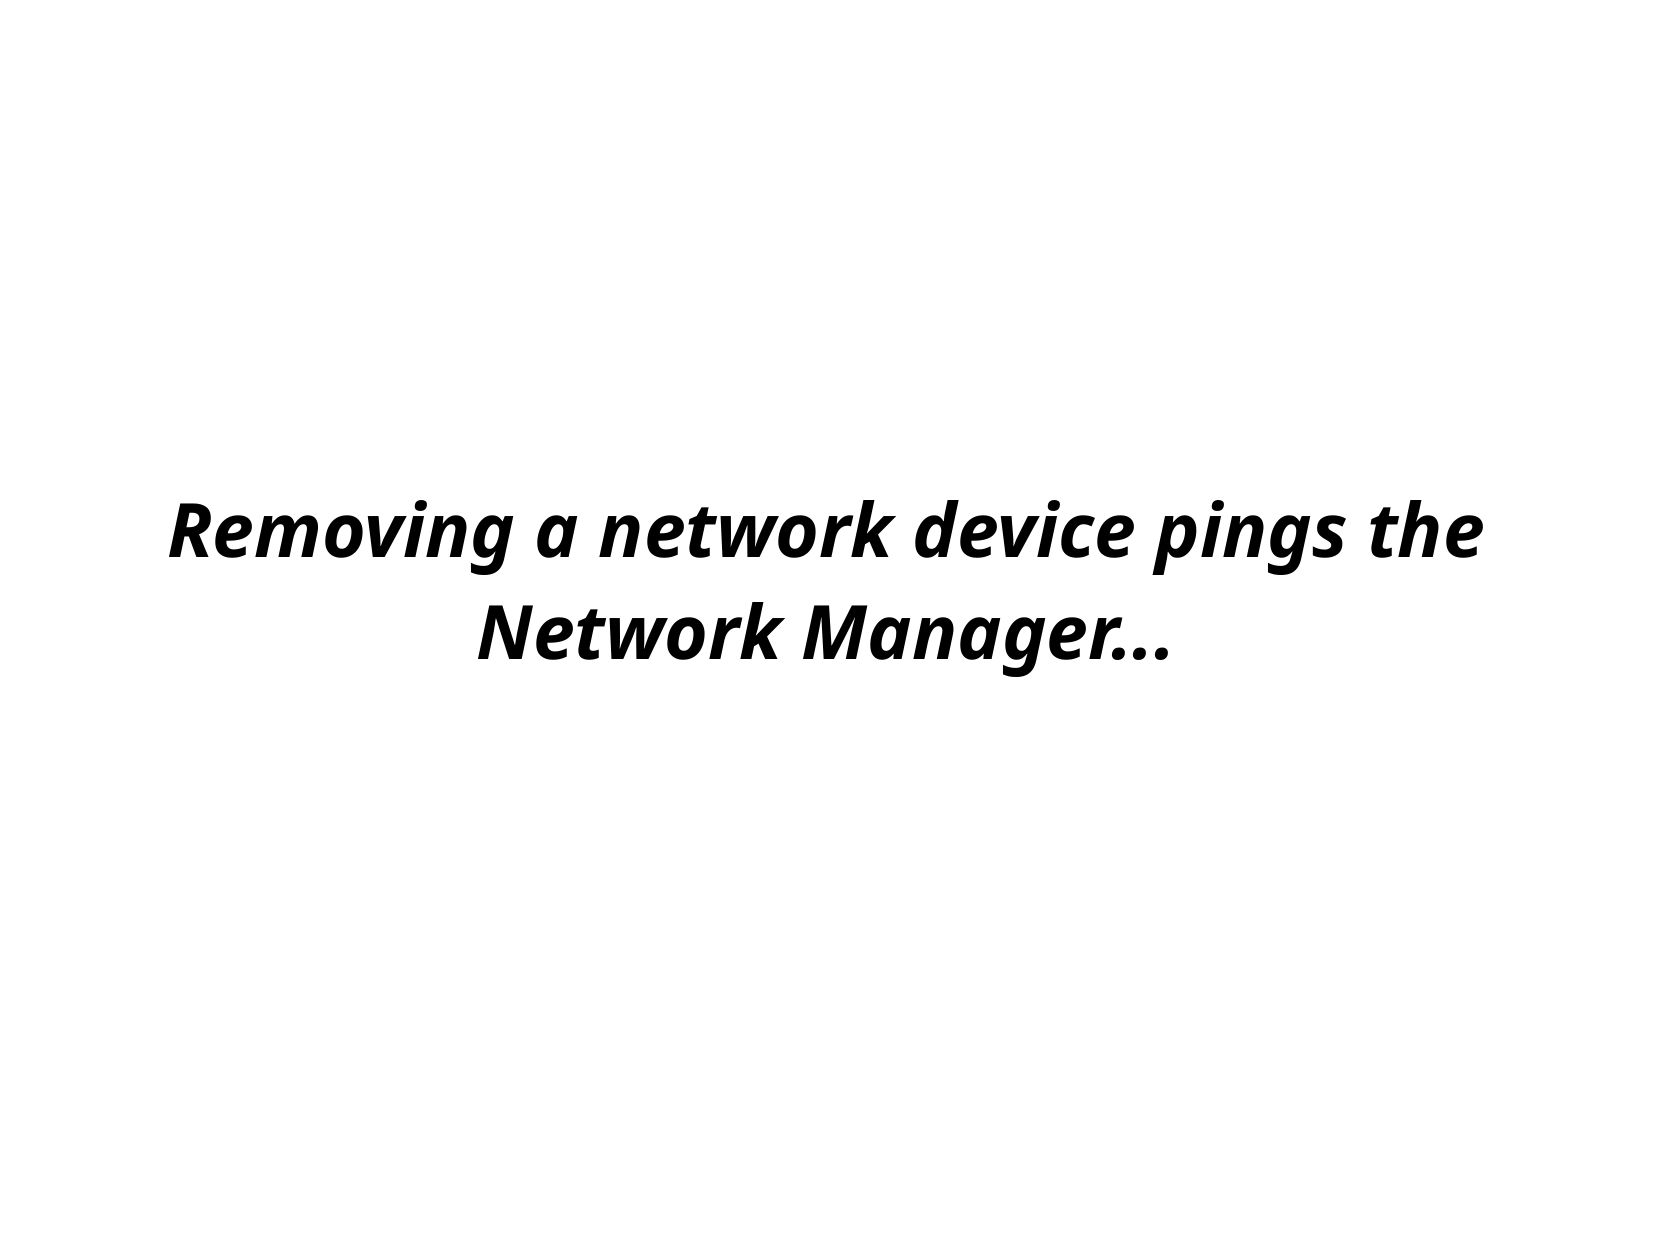

# Removing a network device pings the Network Manager...